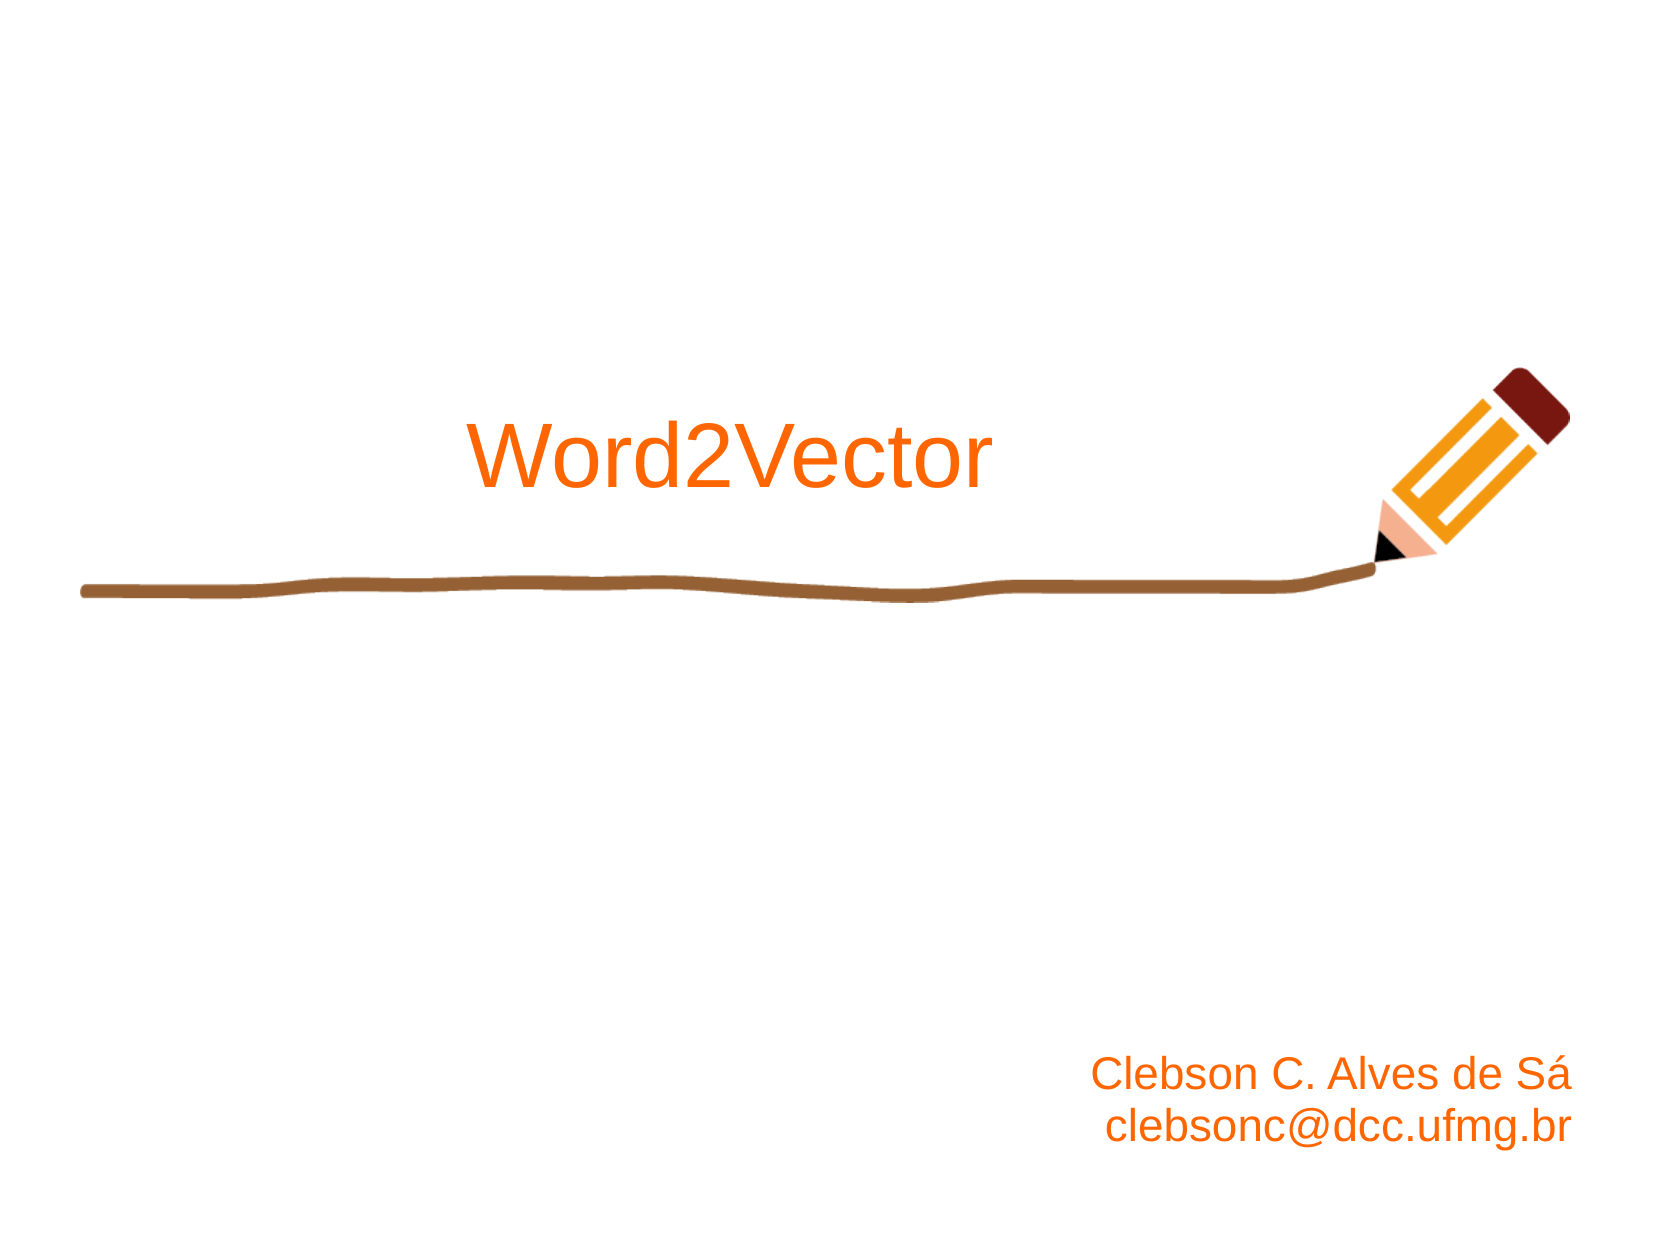

# Word2Vector
Clebson C. Alves de Sá
clebsonc@dcc.ufmg.br